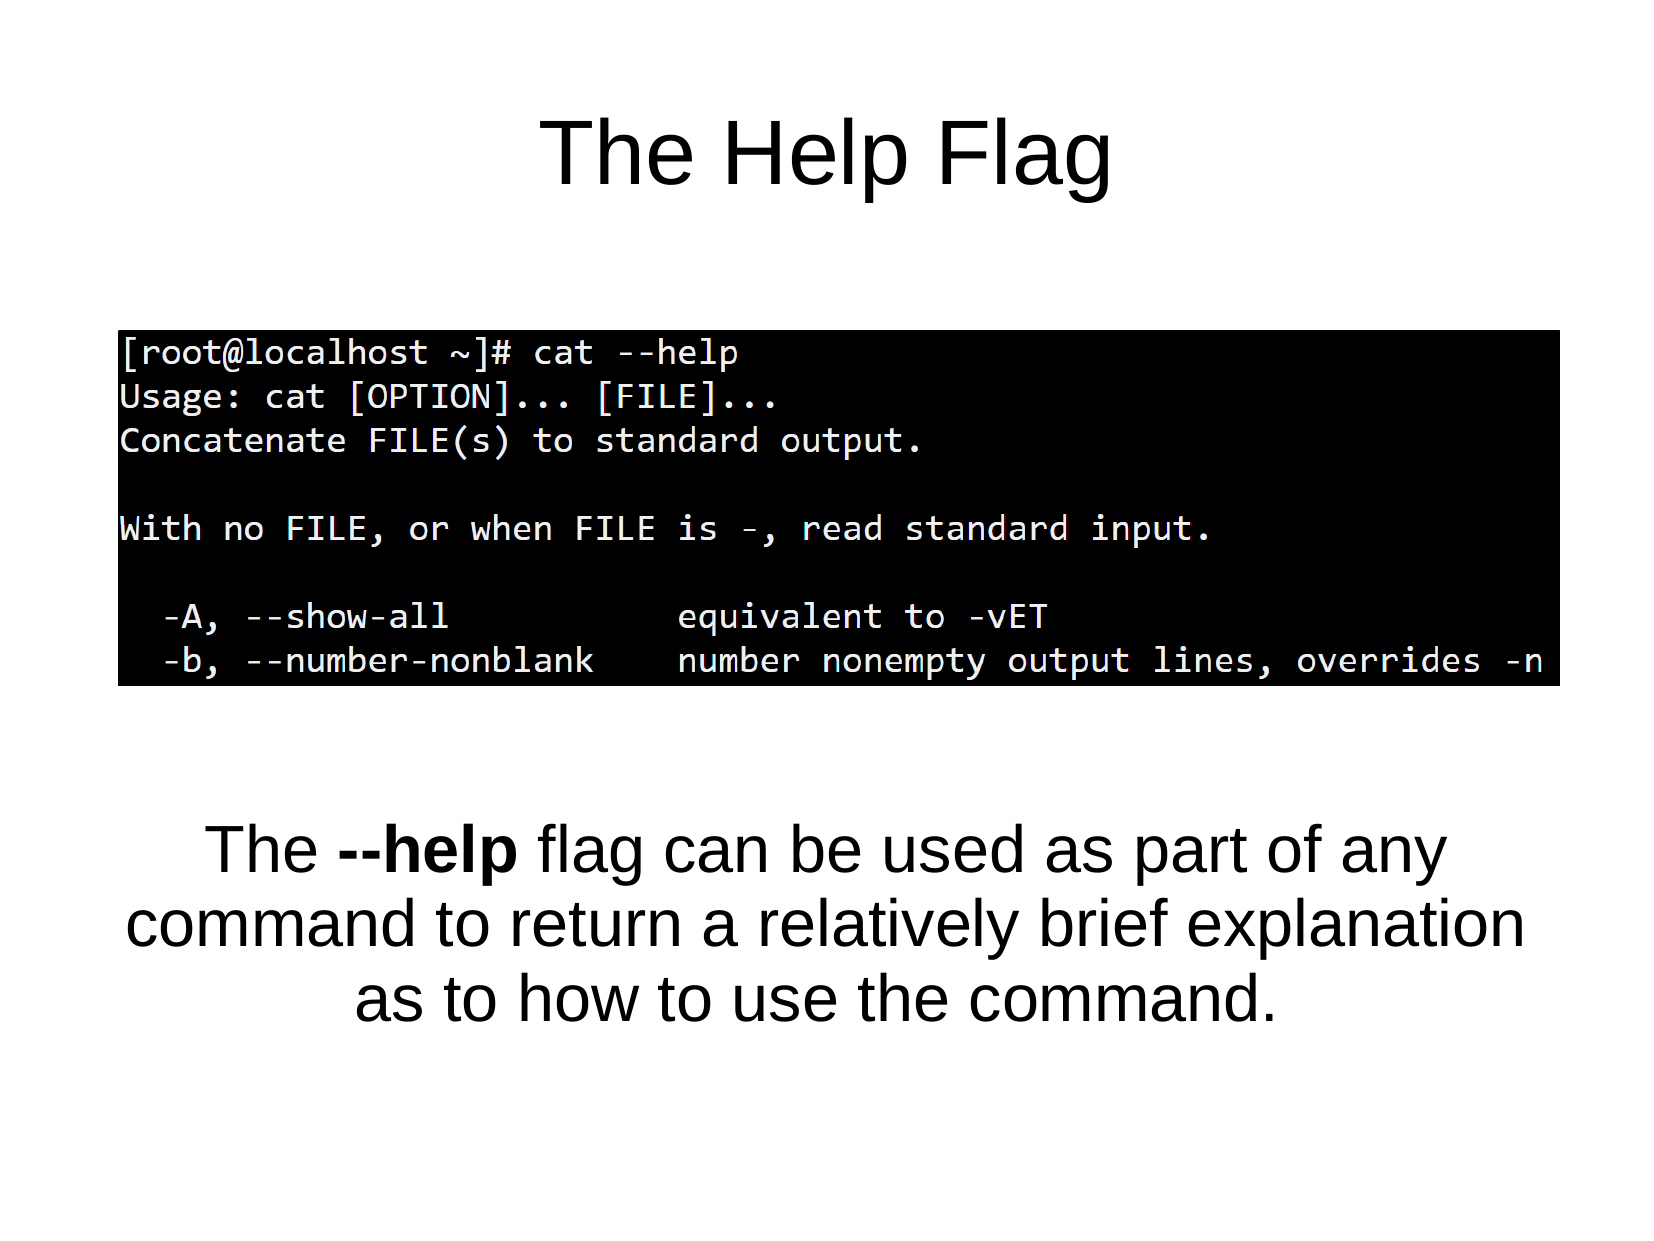

# The Help Flag
The --help flag can be used as part of any command to return a relatively brief explanation as to how to use the command.